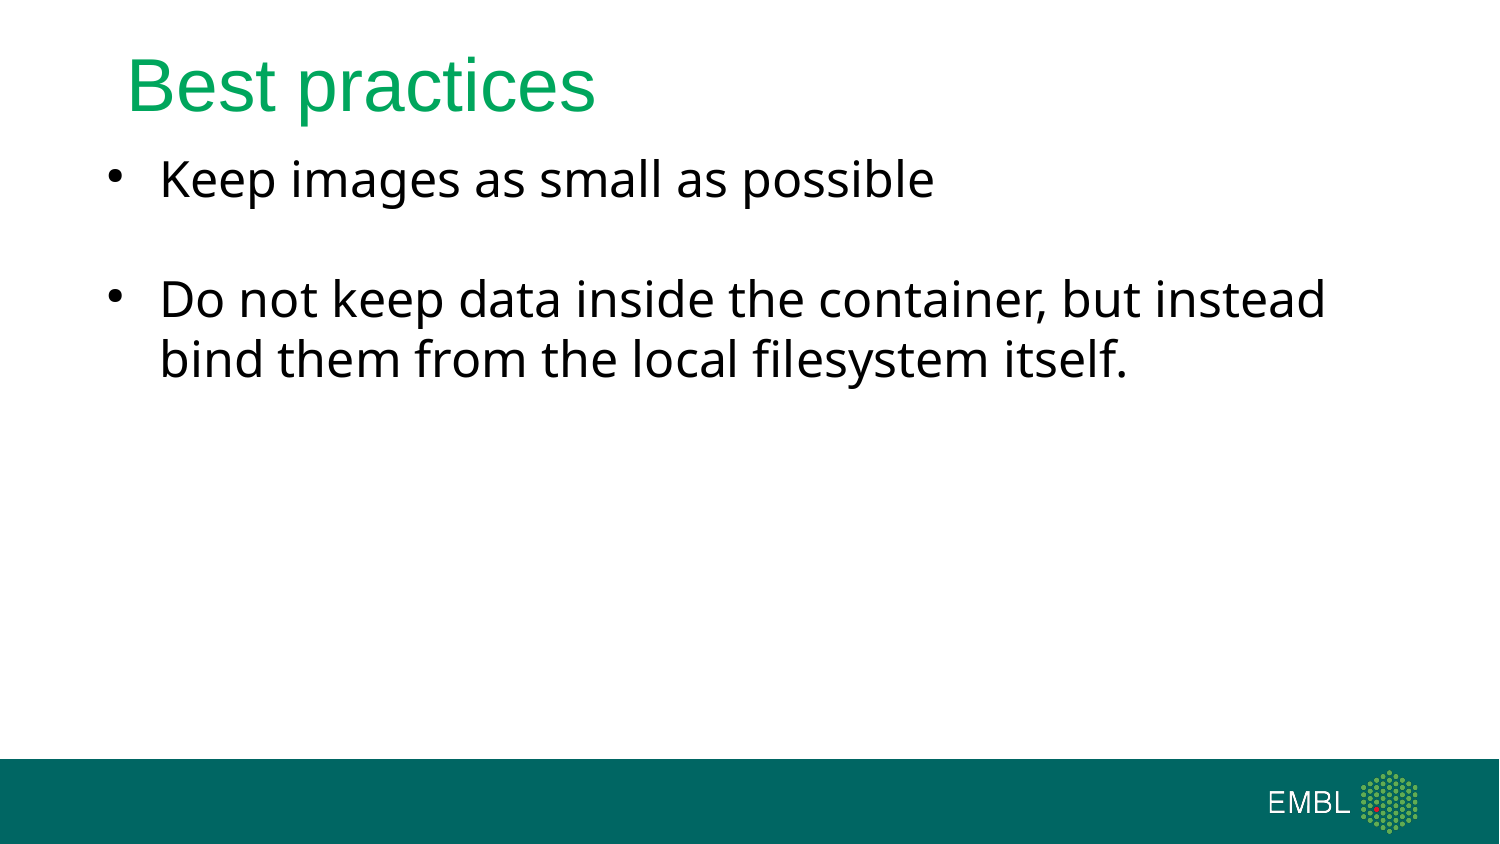

Best practices
Keep images as small as possible
Do not keep data inside the container, but instead bind them from the local filesystem itself.